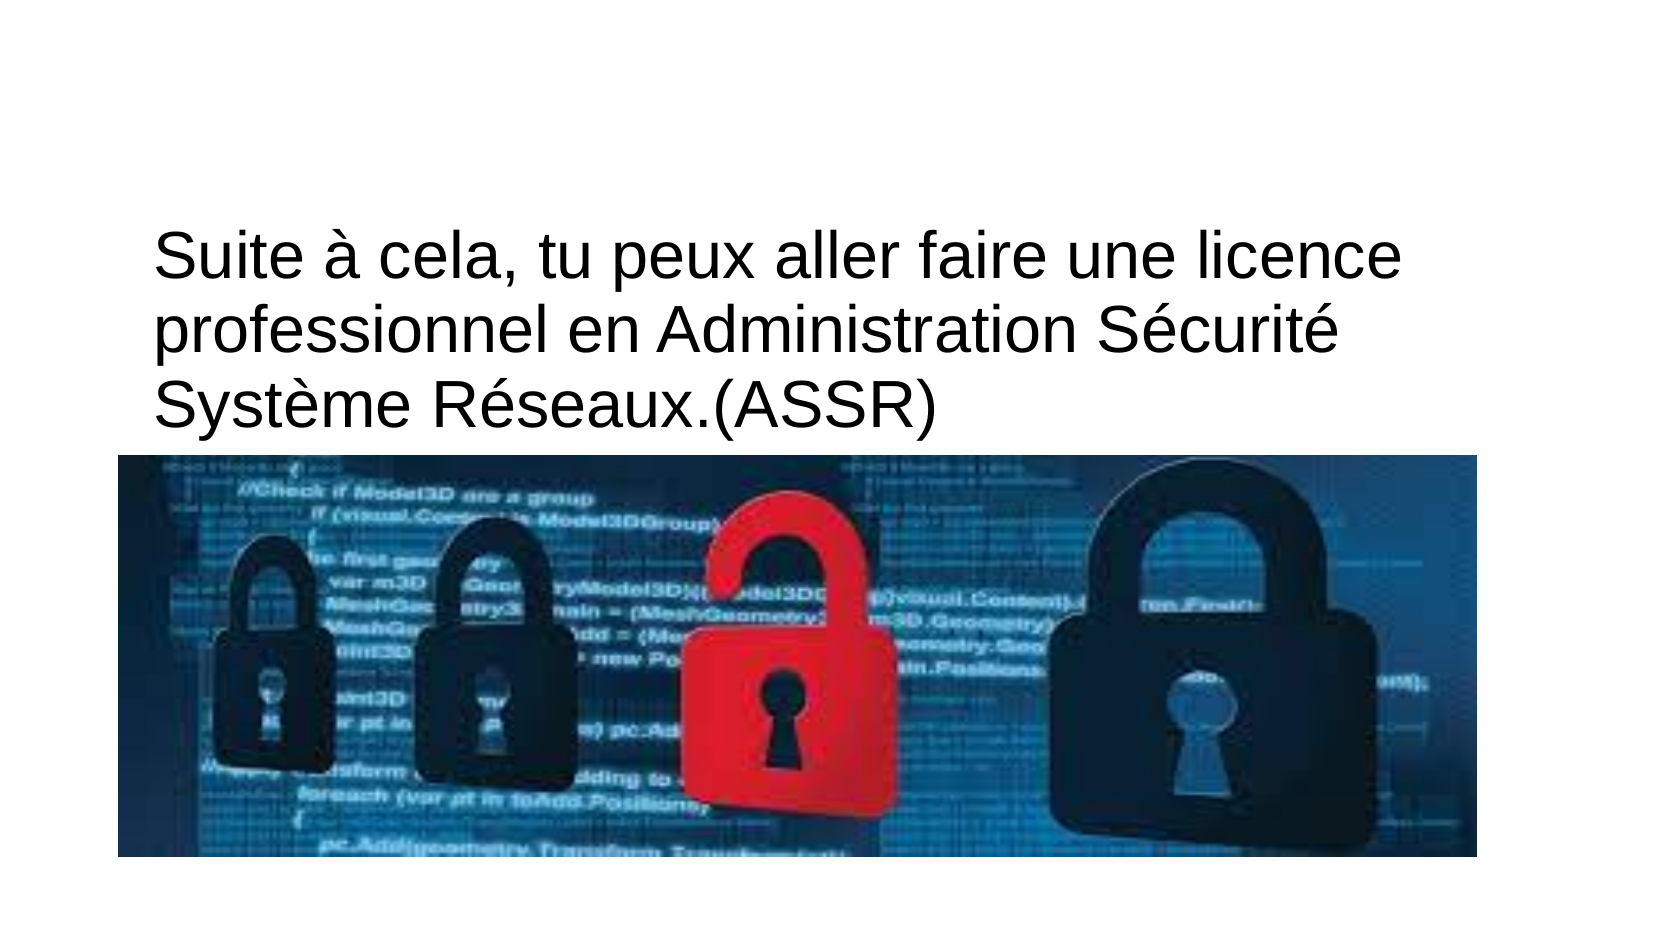

# Suite à cela, tu peux aller faire une licence professionnel en Administration Sécurité Système Réseaux.(ASSR)